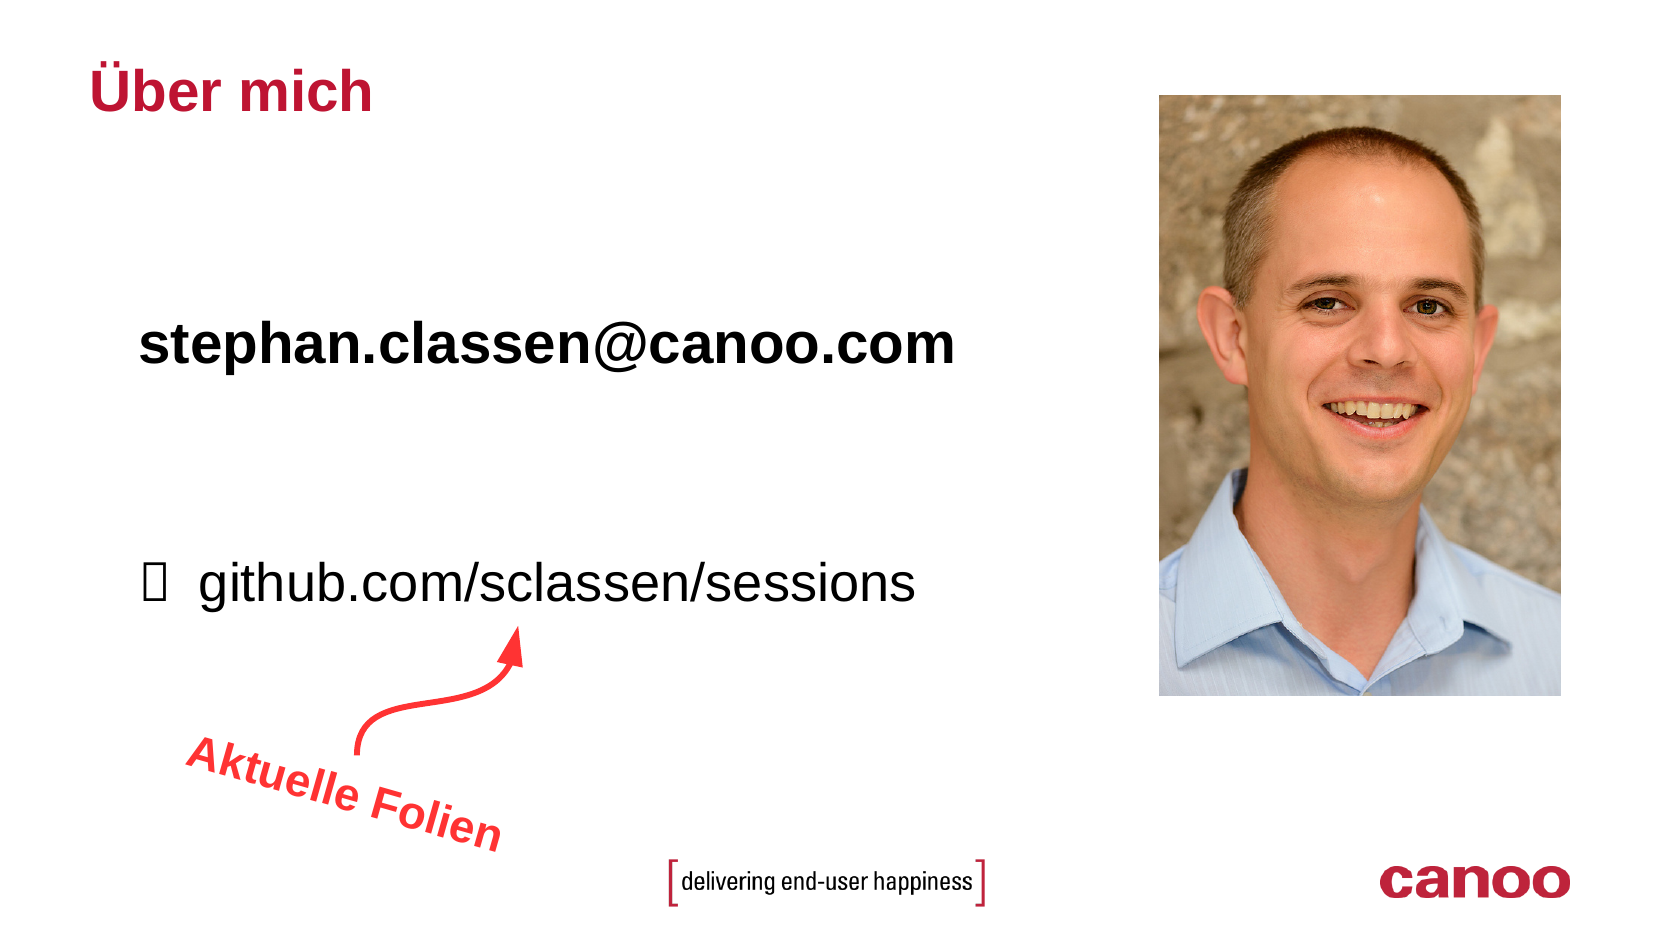

# Über mich
stephan.classen@canoo.com
 github.com/sclassen/sessions
Aktuelle Folien